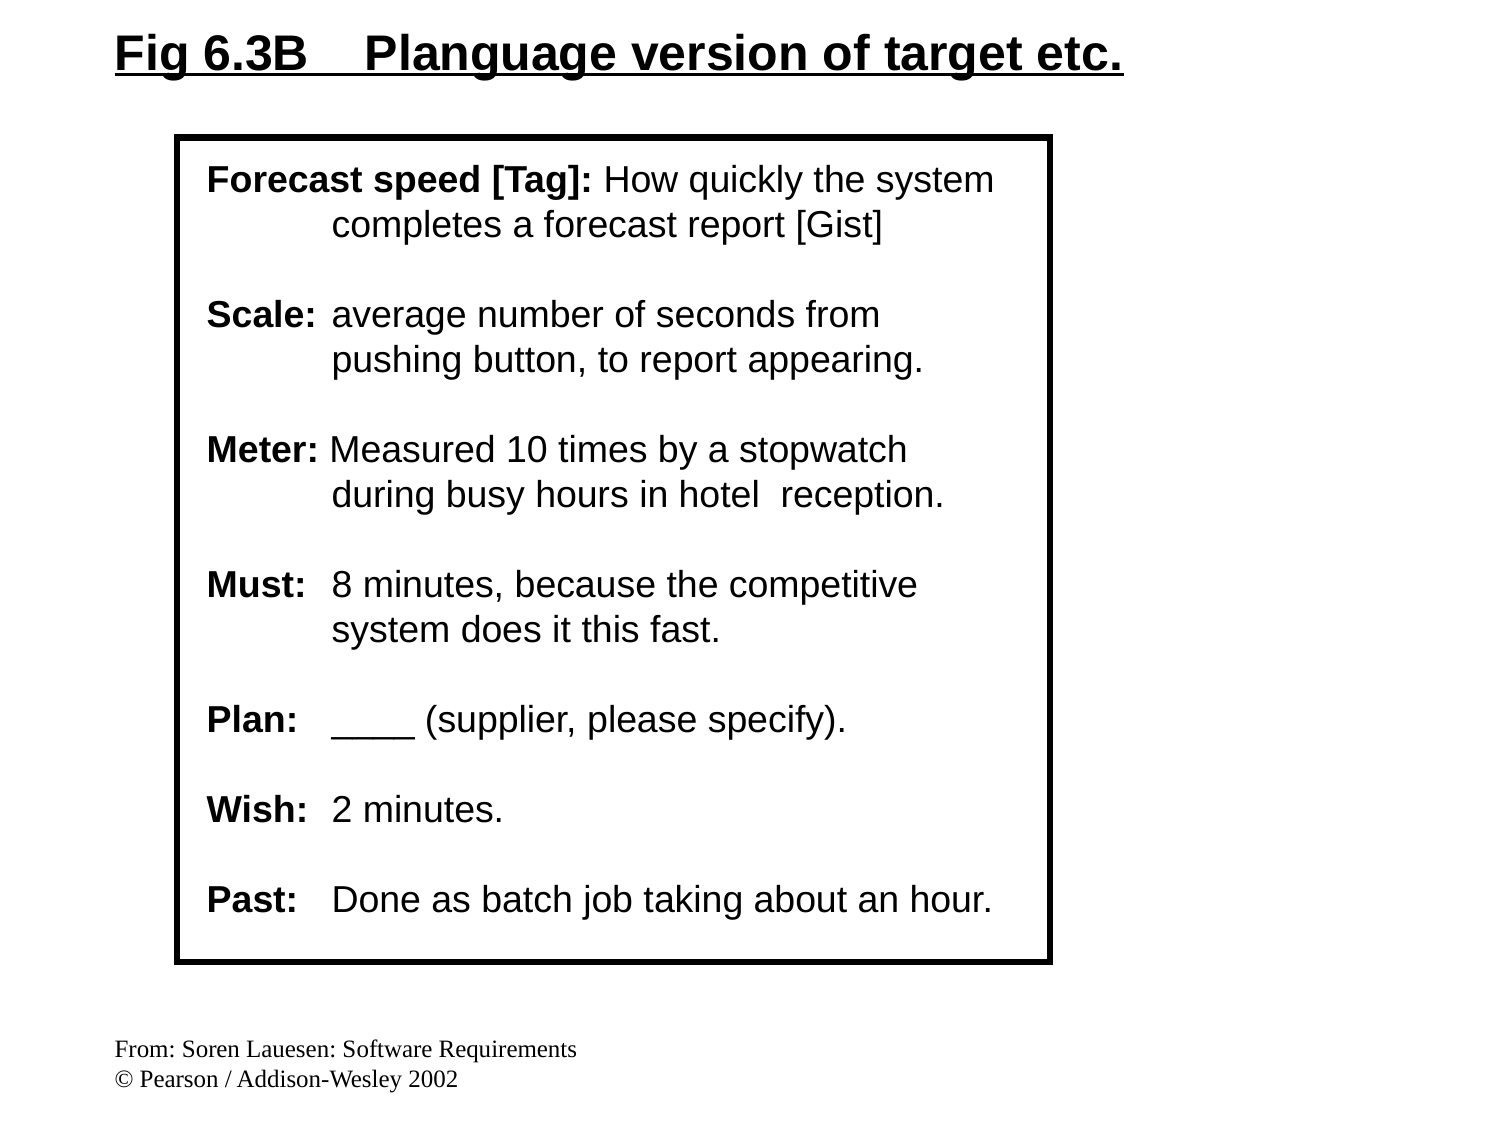

Fig 6.3B Planguage version of target etc.
Forecast speed [Tag]: How quickly the system completes a forecast report [Gist]
Scale:	average number of seconds from pushing button, to report appearing.
Meter: Measured 10 times by a stopwatch during busy hours in hotel reception.
Must:	8 minutes, because the competitive system does it this fast.
Plan: 	____ (supplier, please specify).
Wish:	2 minutes.
Past:	Done as batch job taking about an hour.
From: Soren Lauesen: Software Requirements
© Pearson / Addison-Wesley 2002